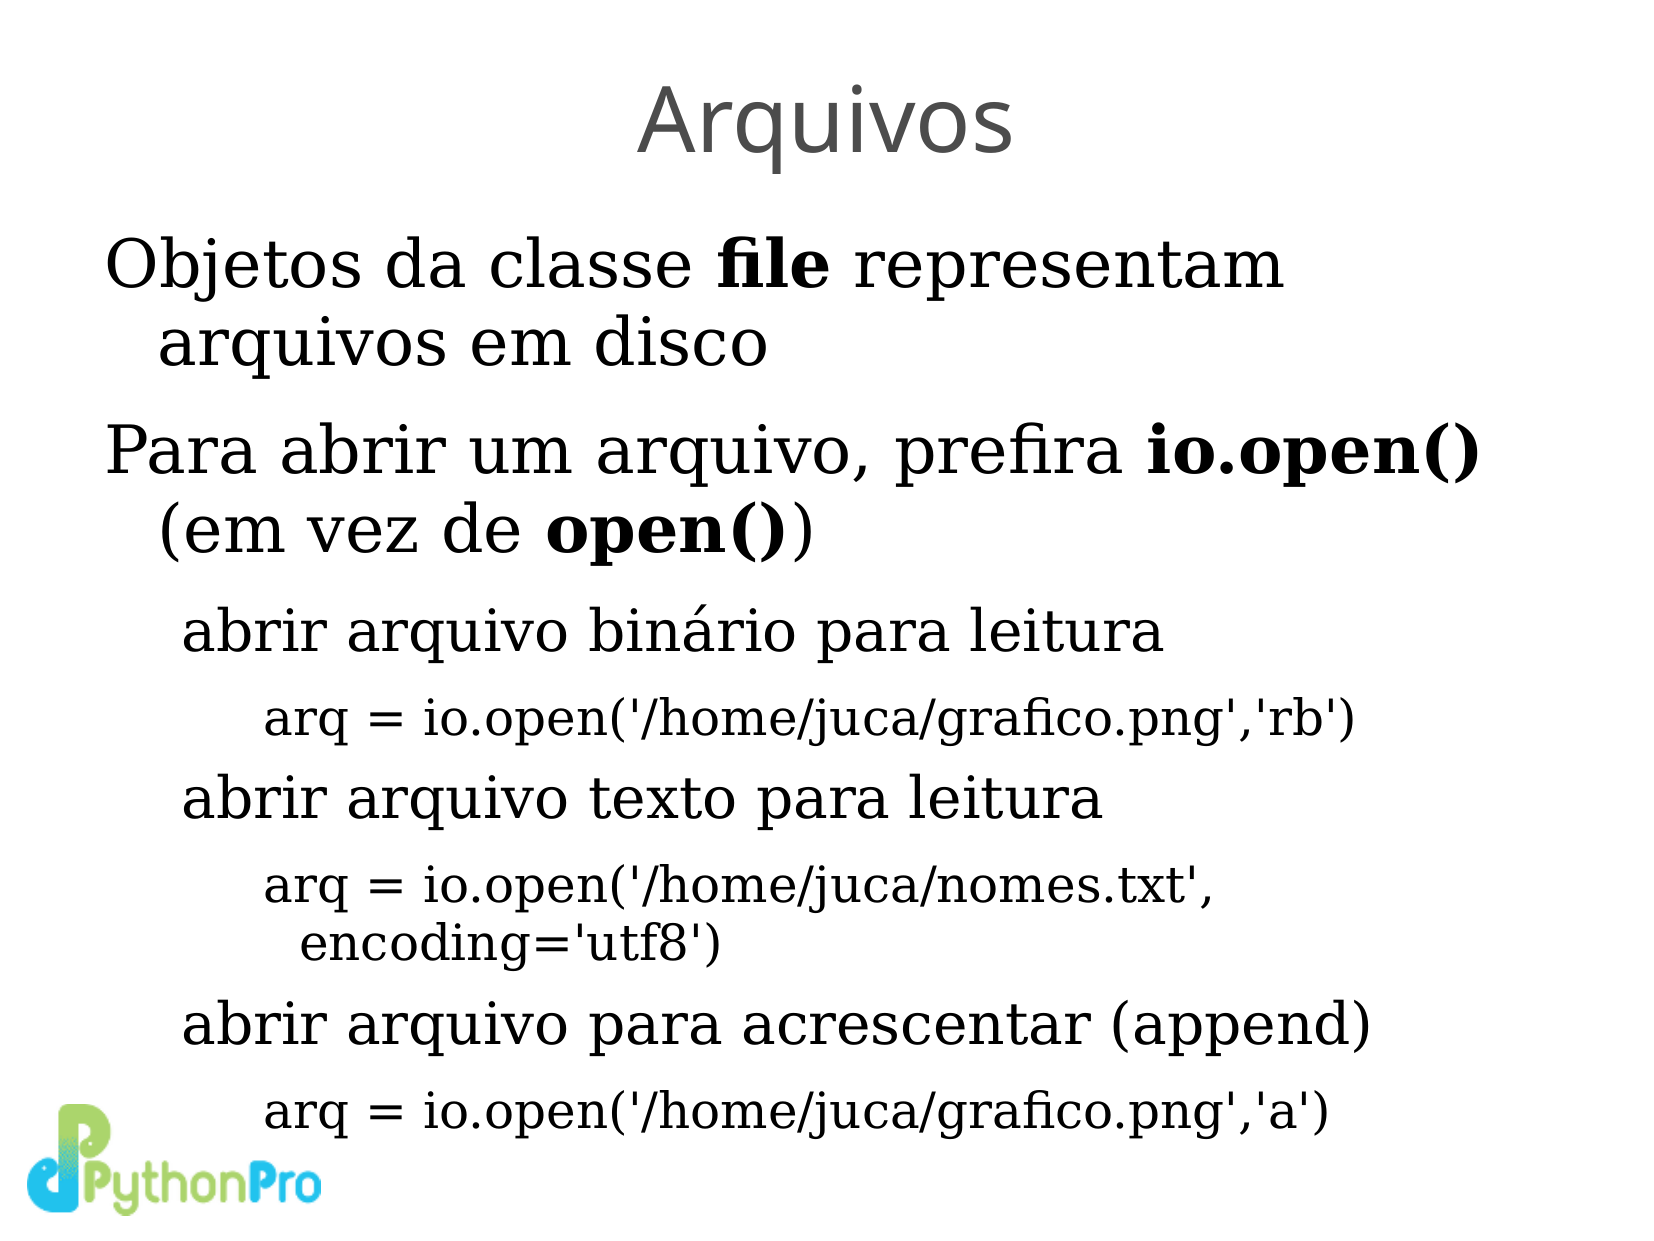

# Arquivos
Objetos da classe file representam arquivos em disco
Para abrir um arquivo, prefira io.open() (em vez de open())
abrir arquivo binário para leitura
arq = io.open('/home/juca/grafico.png','rb')
abrir arquivo texto para leitura
arq = io.open('/home/juca/nomes.txt', encoding='utf8')
abrir arquivo para acrescentar (append)
arq = io.open('/home/juca/grafico.png','a')